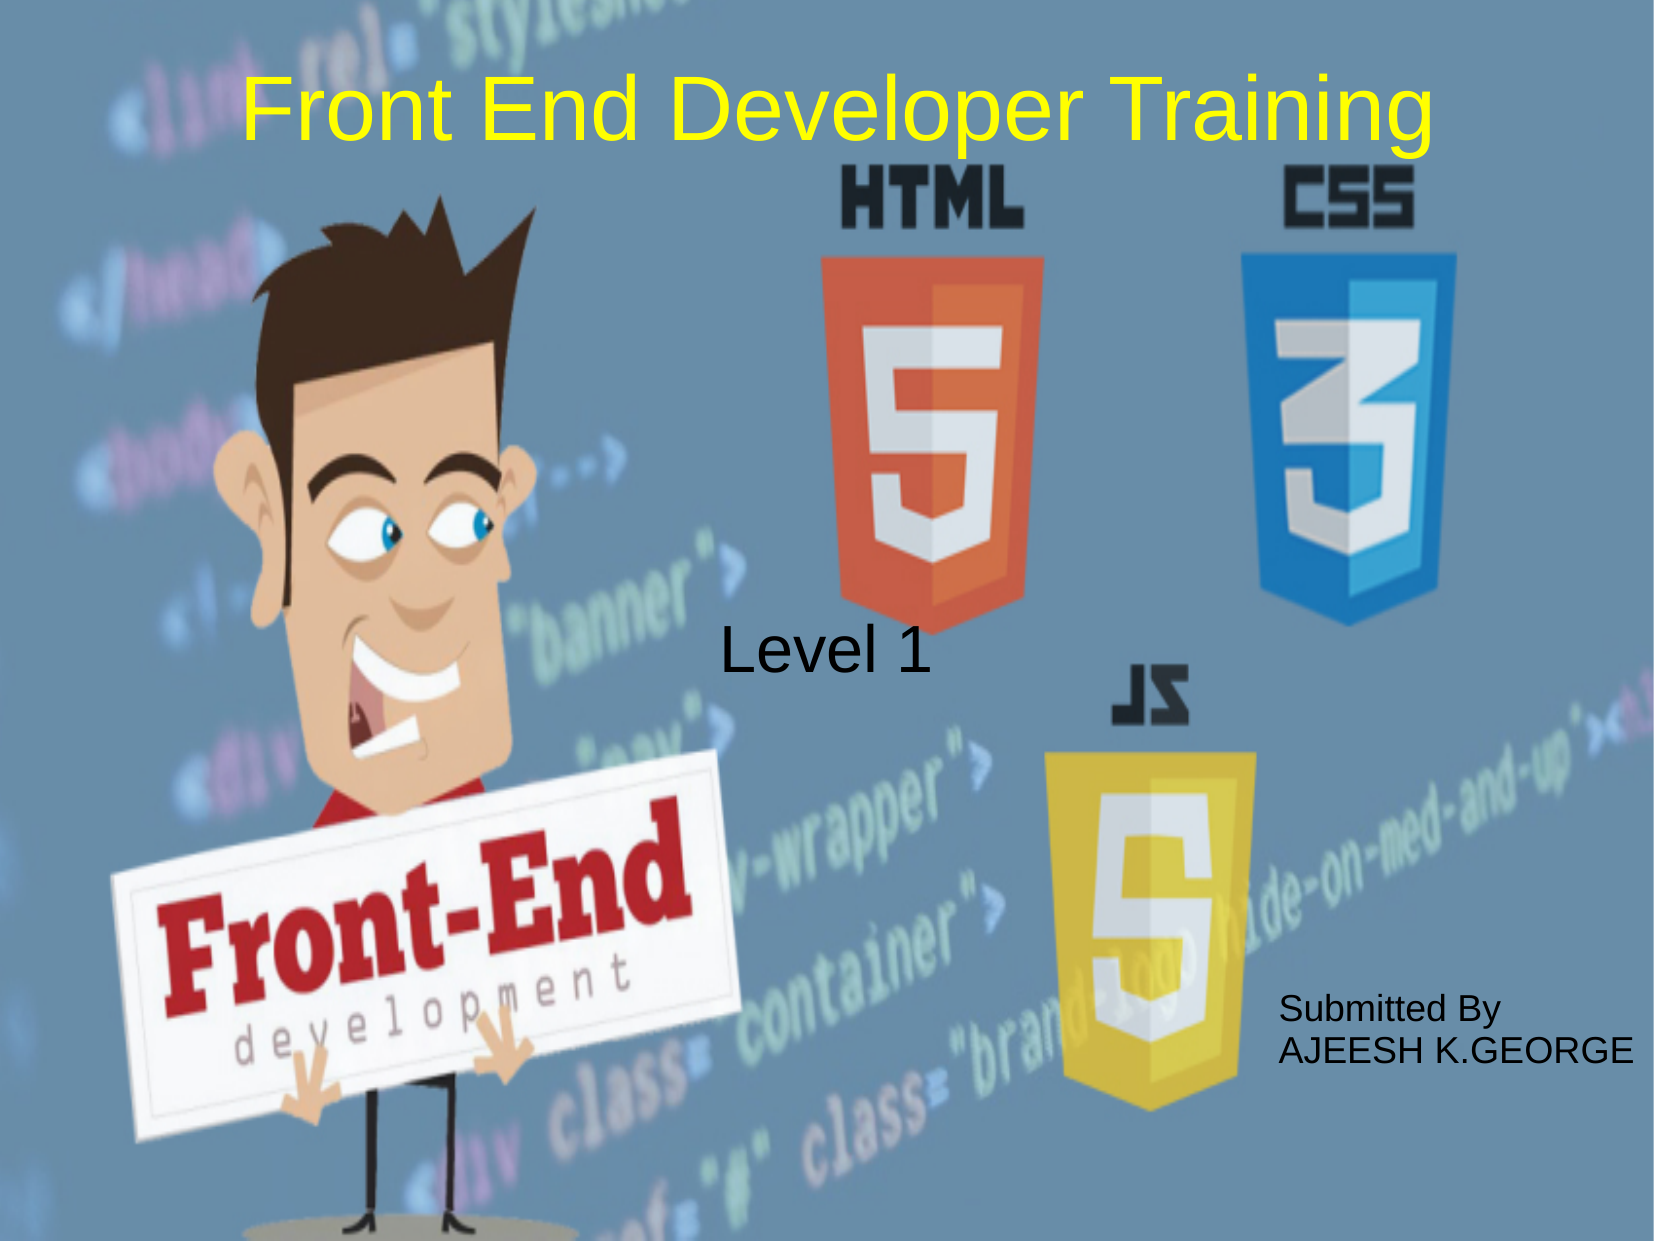

# Front End Developer Training
Level 1
Submitted By
AJEESH K.GEORGE